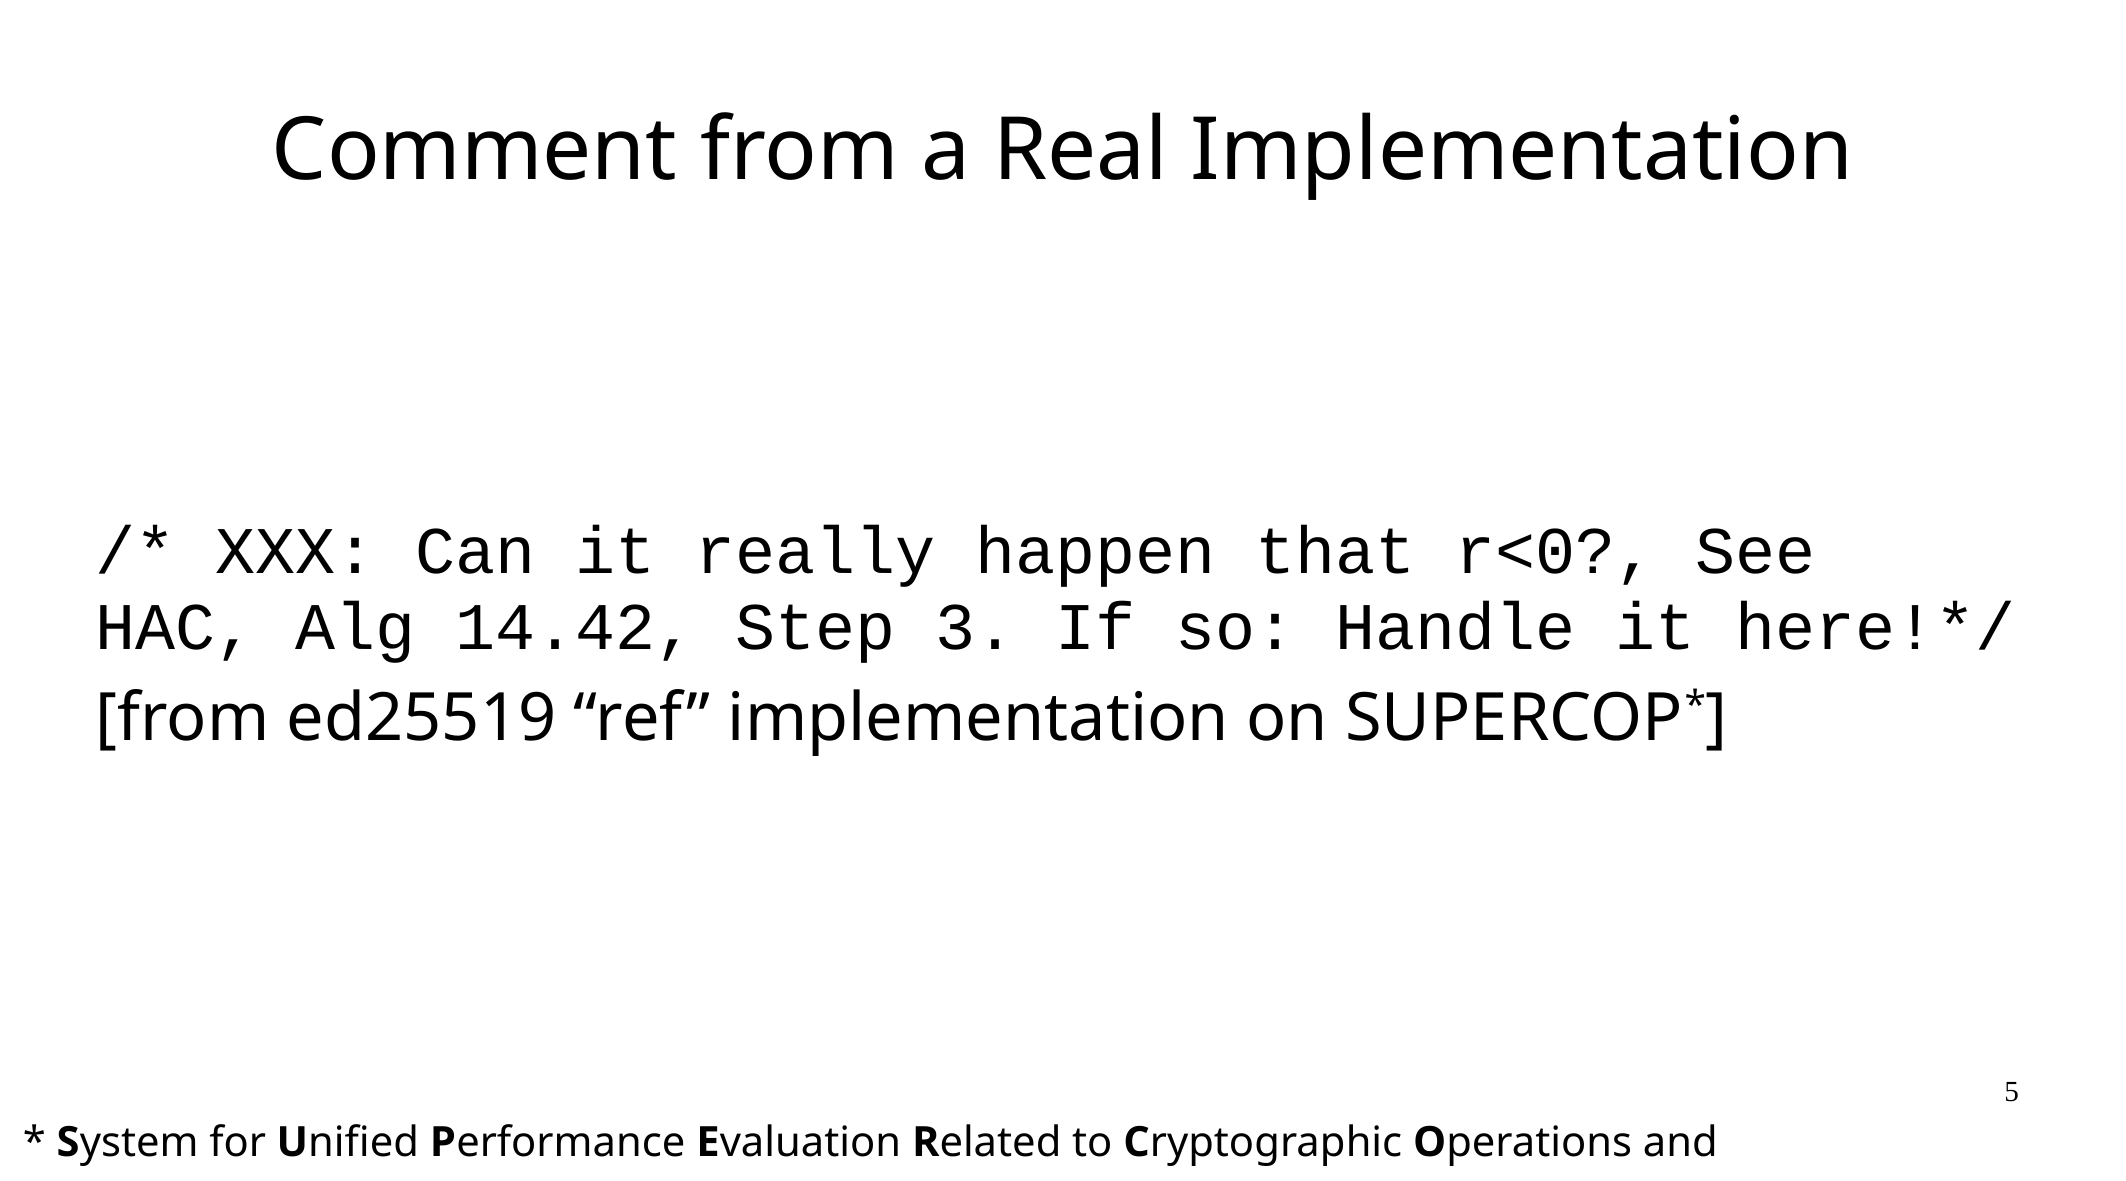

# Comment from a Real Implementation
/* XXX: Can it really happen that r<0?, See
HAC, Alg 14.42, Step 3. If so: Handle it here!*/
[from ed25519 “ref” implementation on SUPERCOP*]
5
* System for Unified Performance Evaluation Related to Cryptographic Operations and Primitives